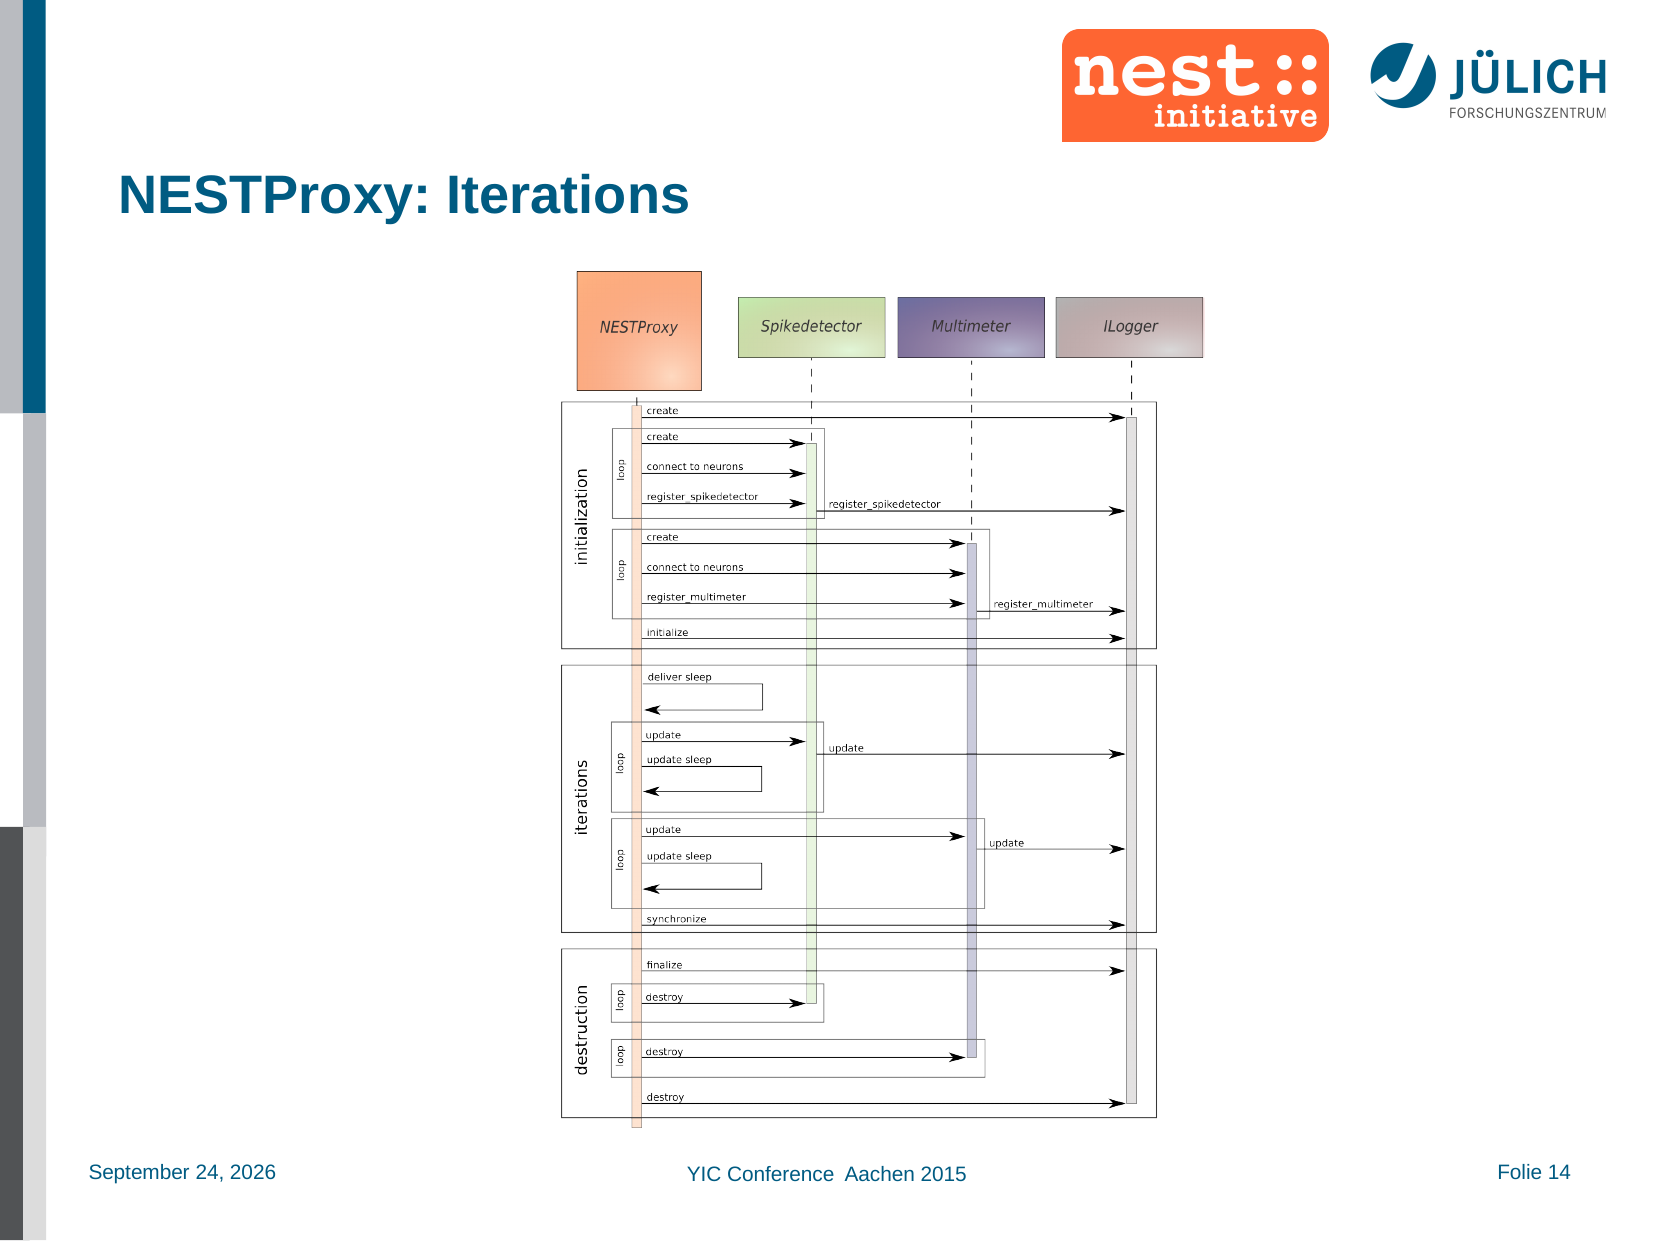

# NESTProxy: Iterations
14
YIC Conference Aachen 2015